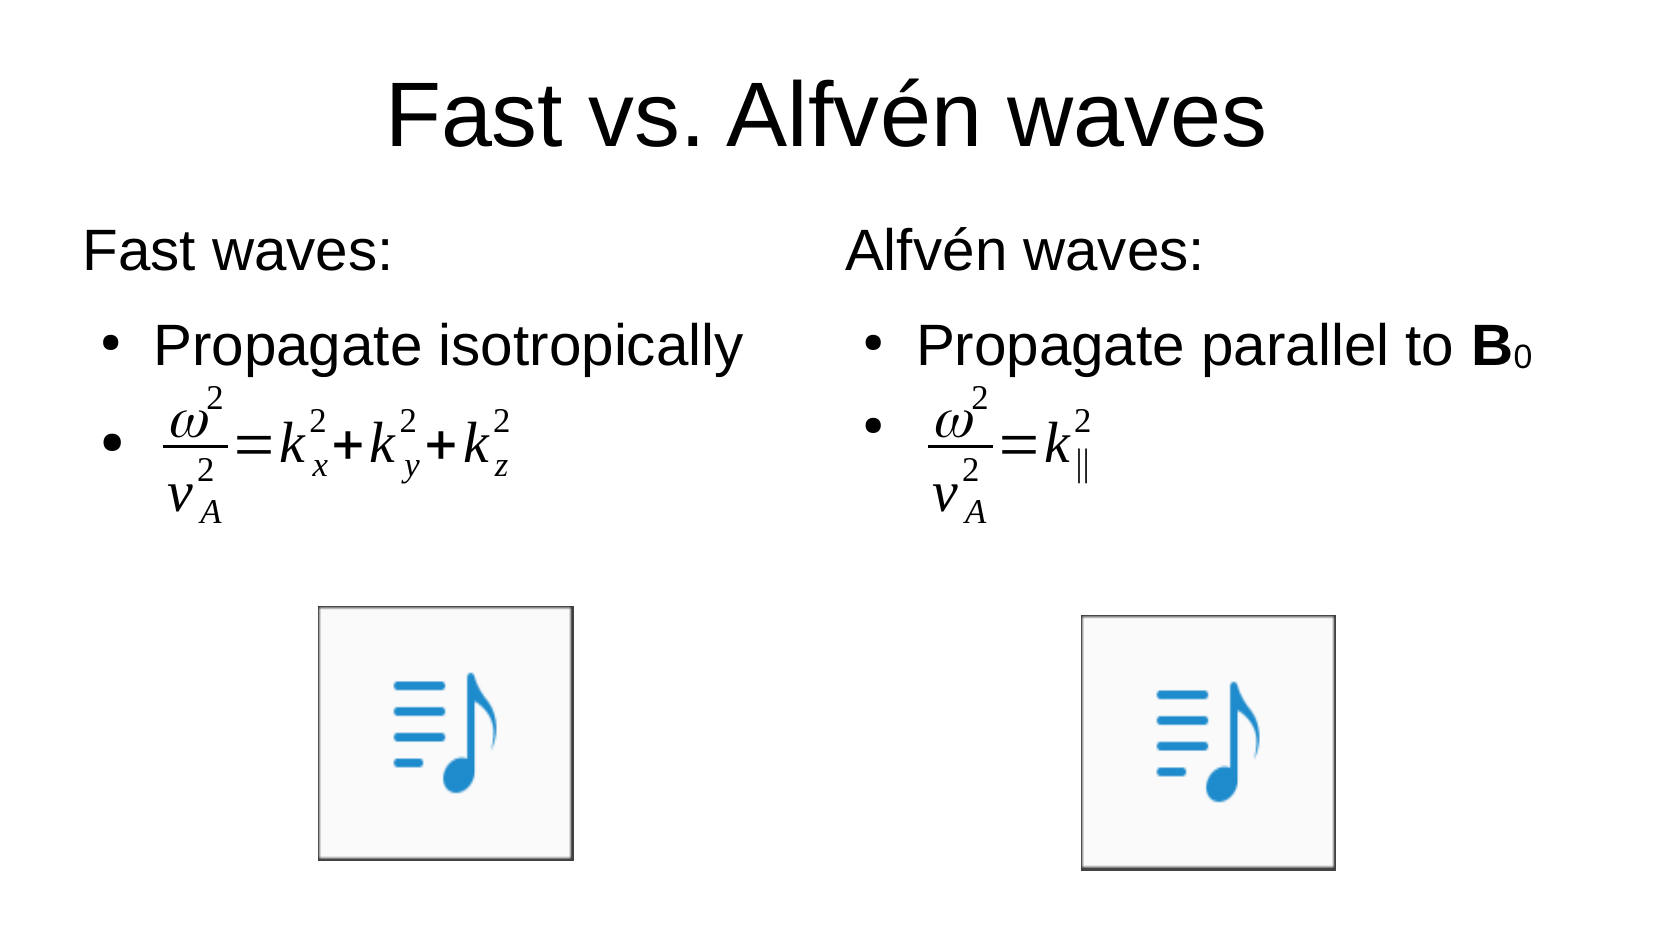

# Fast vs. Alfvén waves
Fast waves:
Propagate isotropically
Alfvén waves:
Propagate parallel to B0